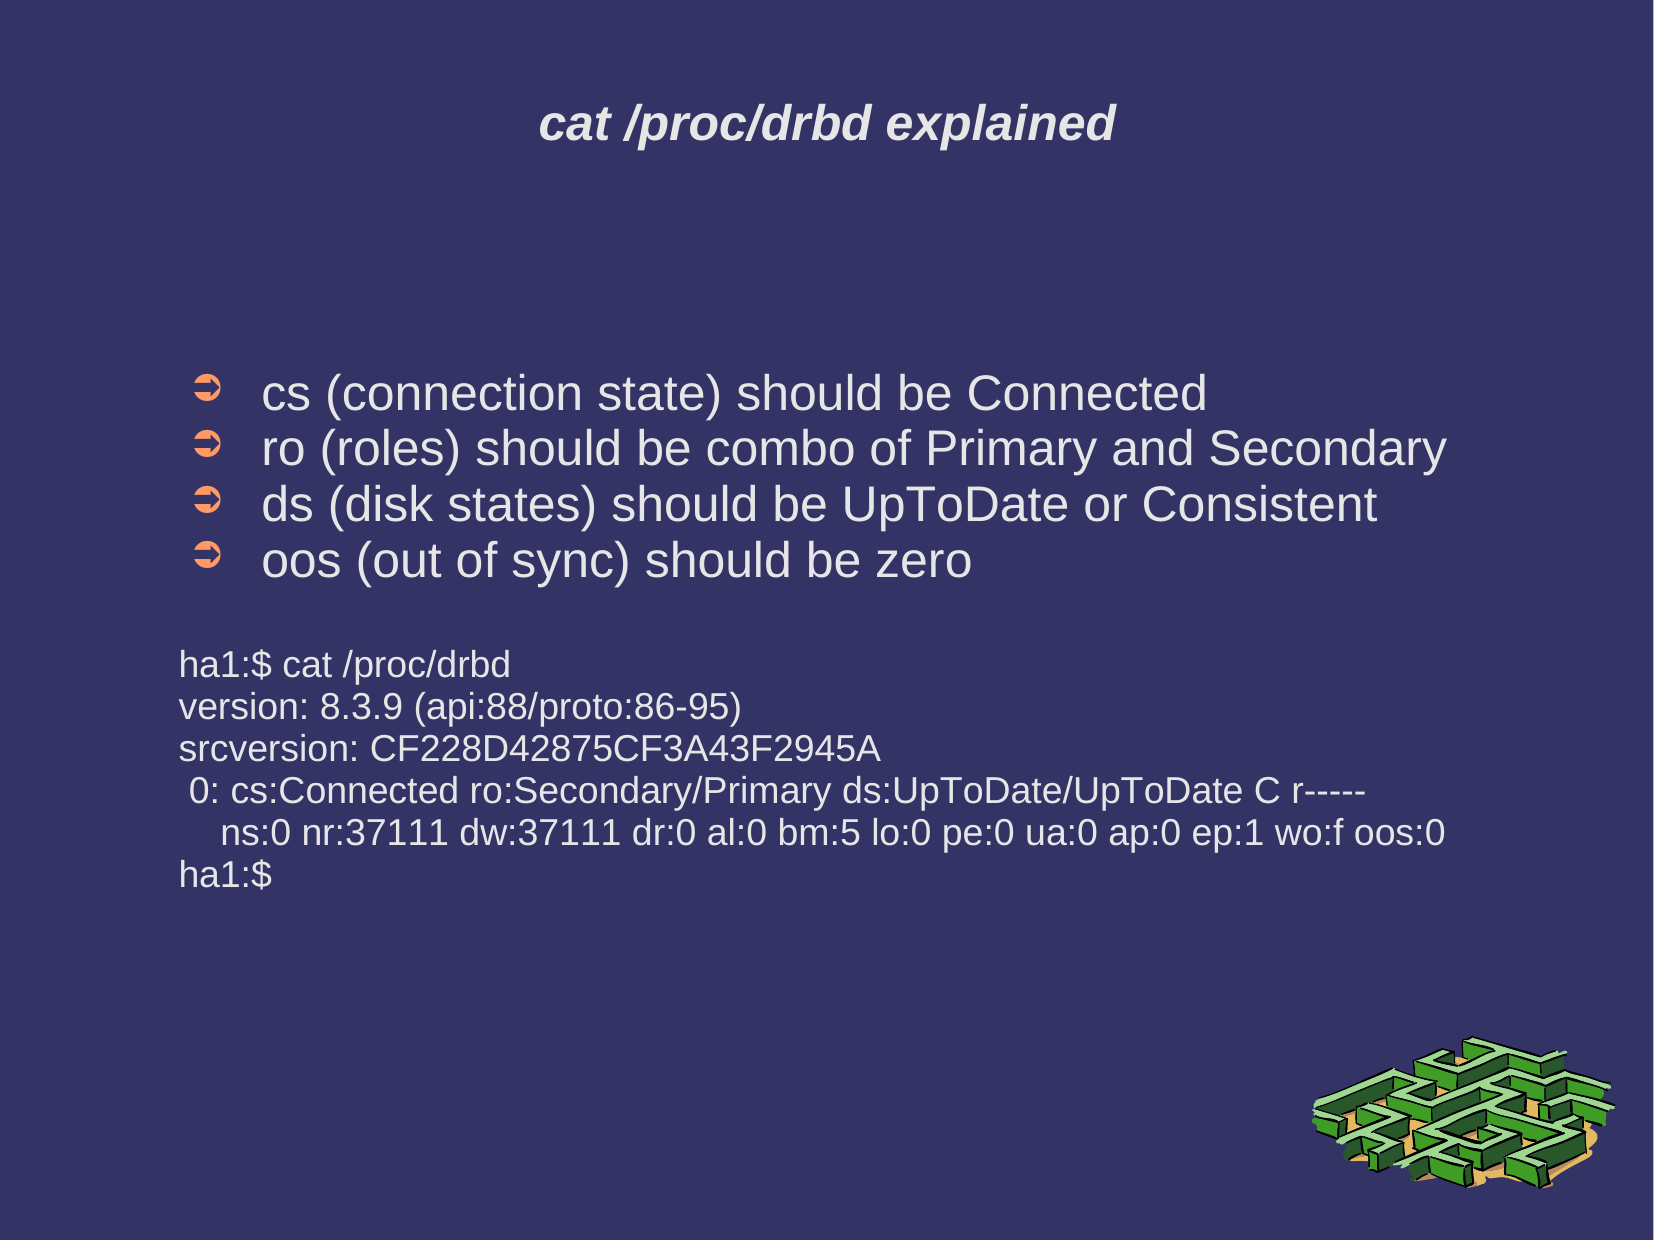

# cat /proc/drbd explained
cs (connection state) should be Connected
ro (roles) should be combo of Primary and Secondary
ds (disk states) should be UpToDate or Consistent
oos (out of sync) should be zero
ha1:$ cat /proc/drbd
version: 8.3.9 (api:88/proto:86-95)
srcversion: CF228D42875CF3A43F2945A
 0: cs:Connected ro:Secondary/Primary ds:UpToDate/UpToDate C r-----
 ns:0 nr:37111 dw:37111 dr:0 al:0 bm:5 lo:0 pe:0 ua:0 ap:0 ep:1 wo:f oos:0
ha1:$